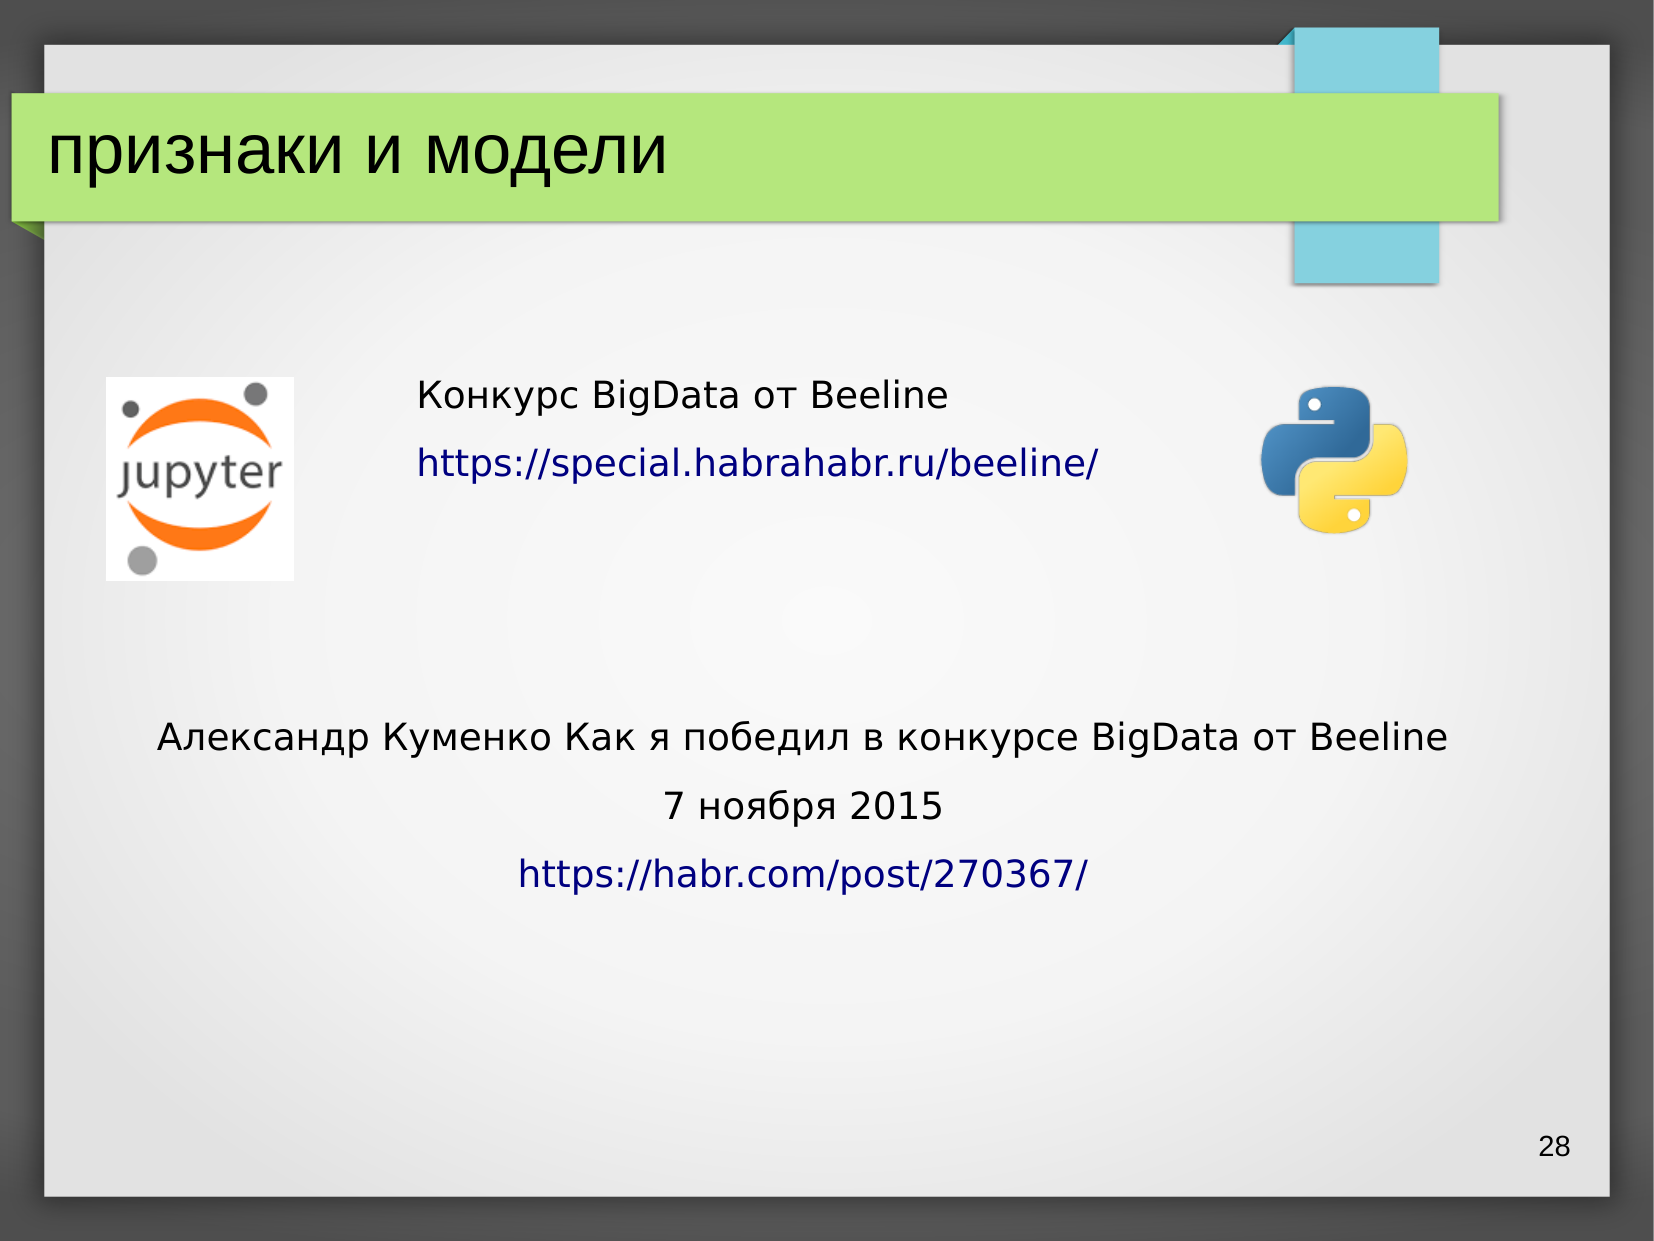

# признаки и модели
Конкурс BigData от Beeline
https://special.habrahabr.ru/beeline/
Александр Куменко Как я победил в конкурсе BigData от Beeline
7 ноября 2015
https://habr.com/post/270367/
28